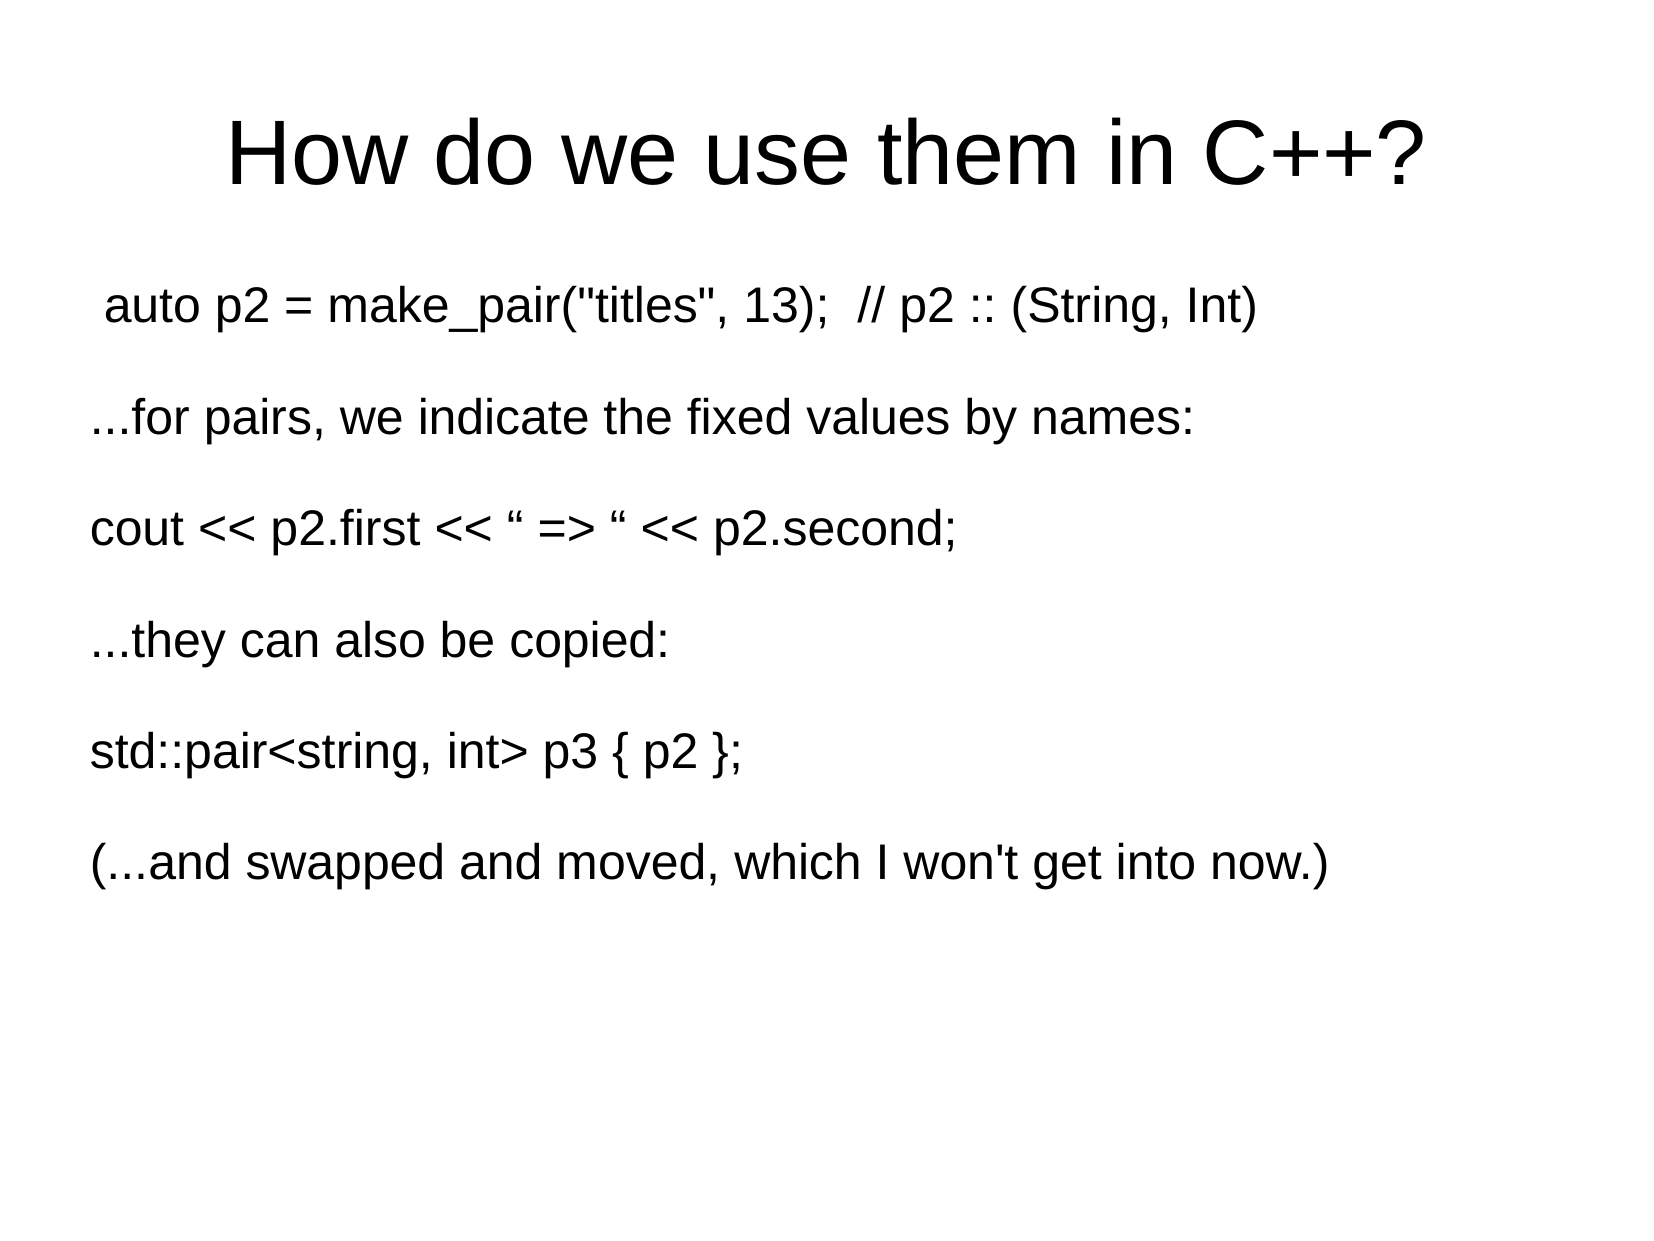

# How do we use them in C++?
 auto p2 = make_pair("titles", 13); // p2 :: (String, Int)
...for pairs, we indicate the fixed values by names:
cout << p2.first << “ => “ << p2.second;
...they can also be copied:
std::pair<string, int> p3 { p2 };
(...and swapped and moved, which I won't get into now.)